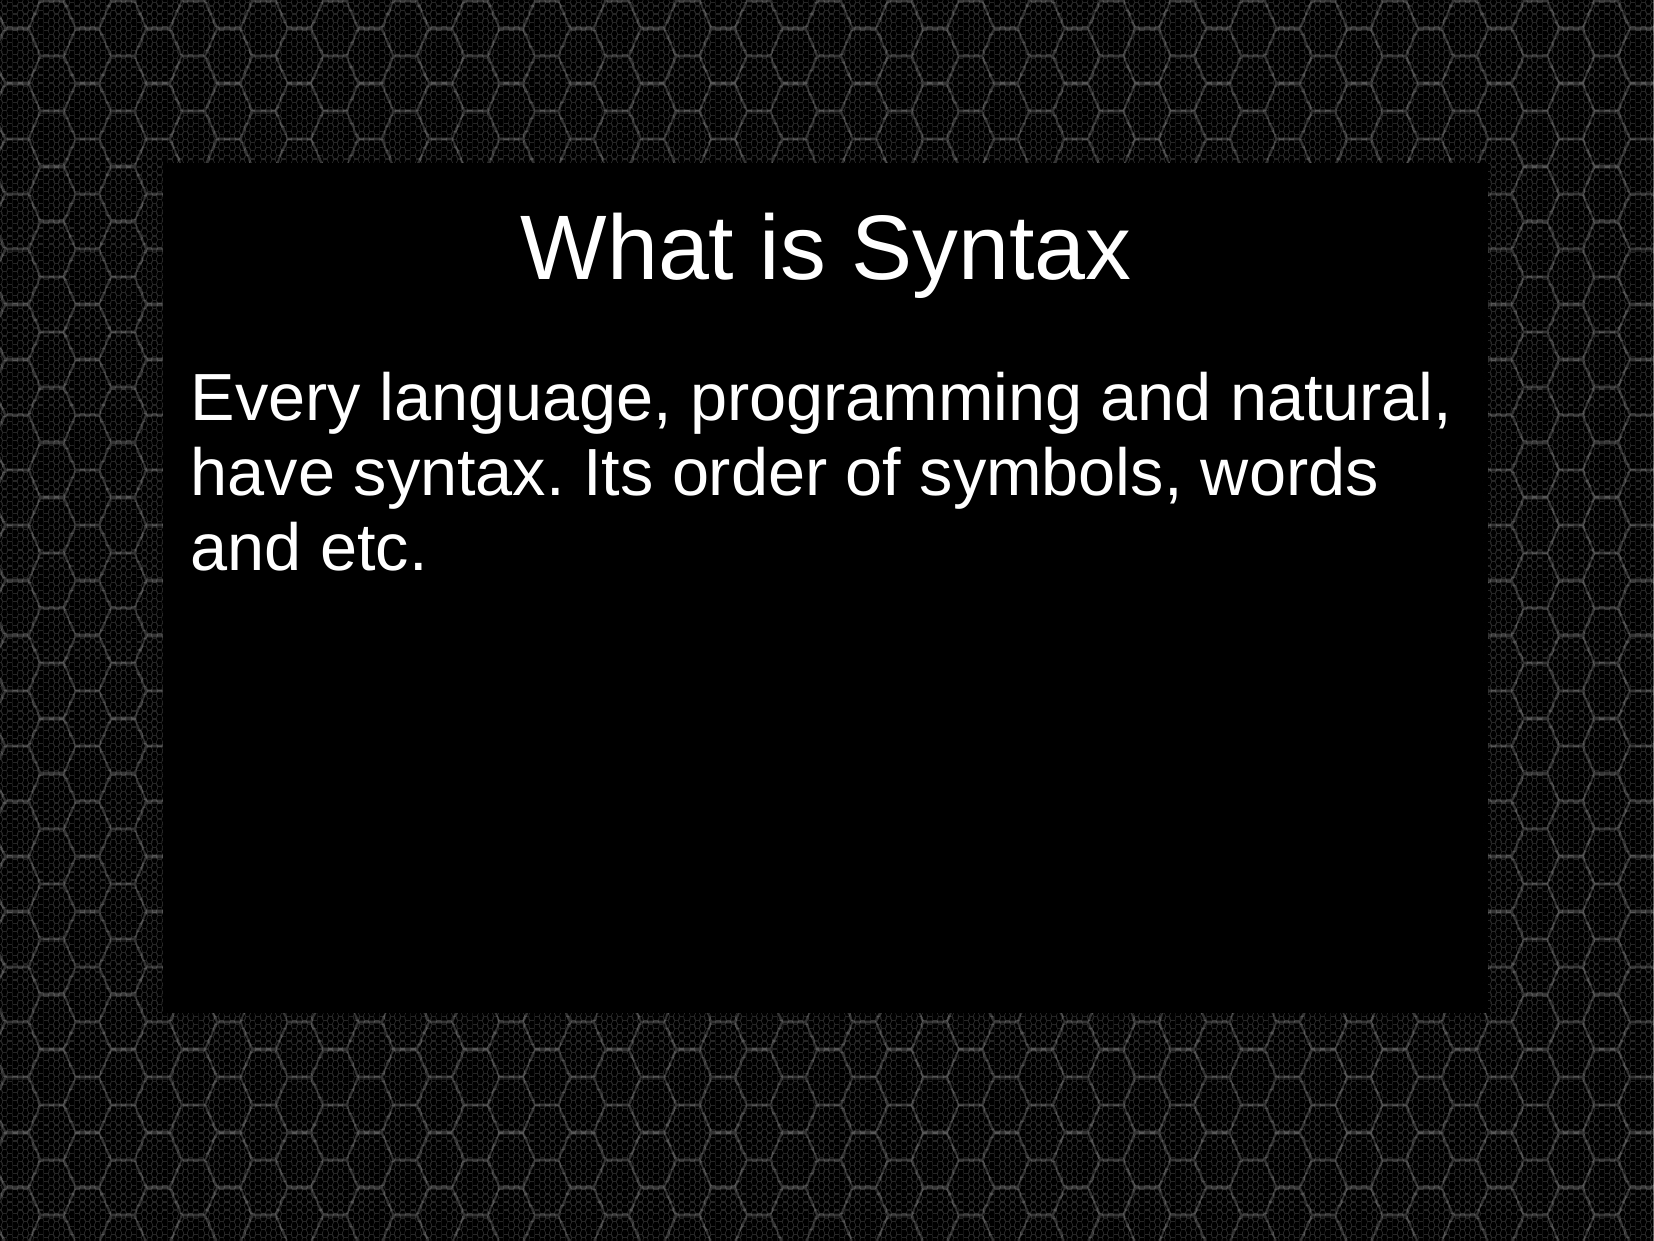

# What is Syntax
Every language, programming and natural, have syntax. Its order of symbols, words and etc.